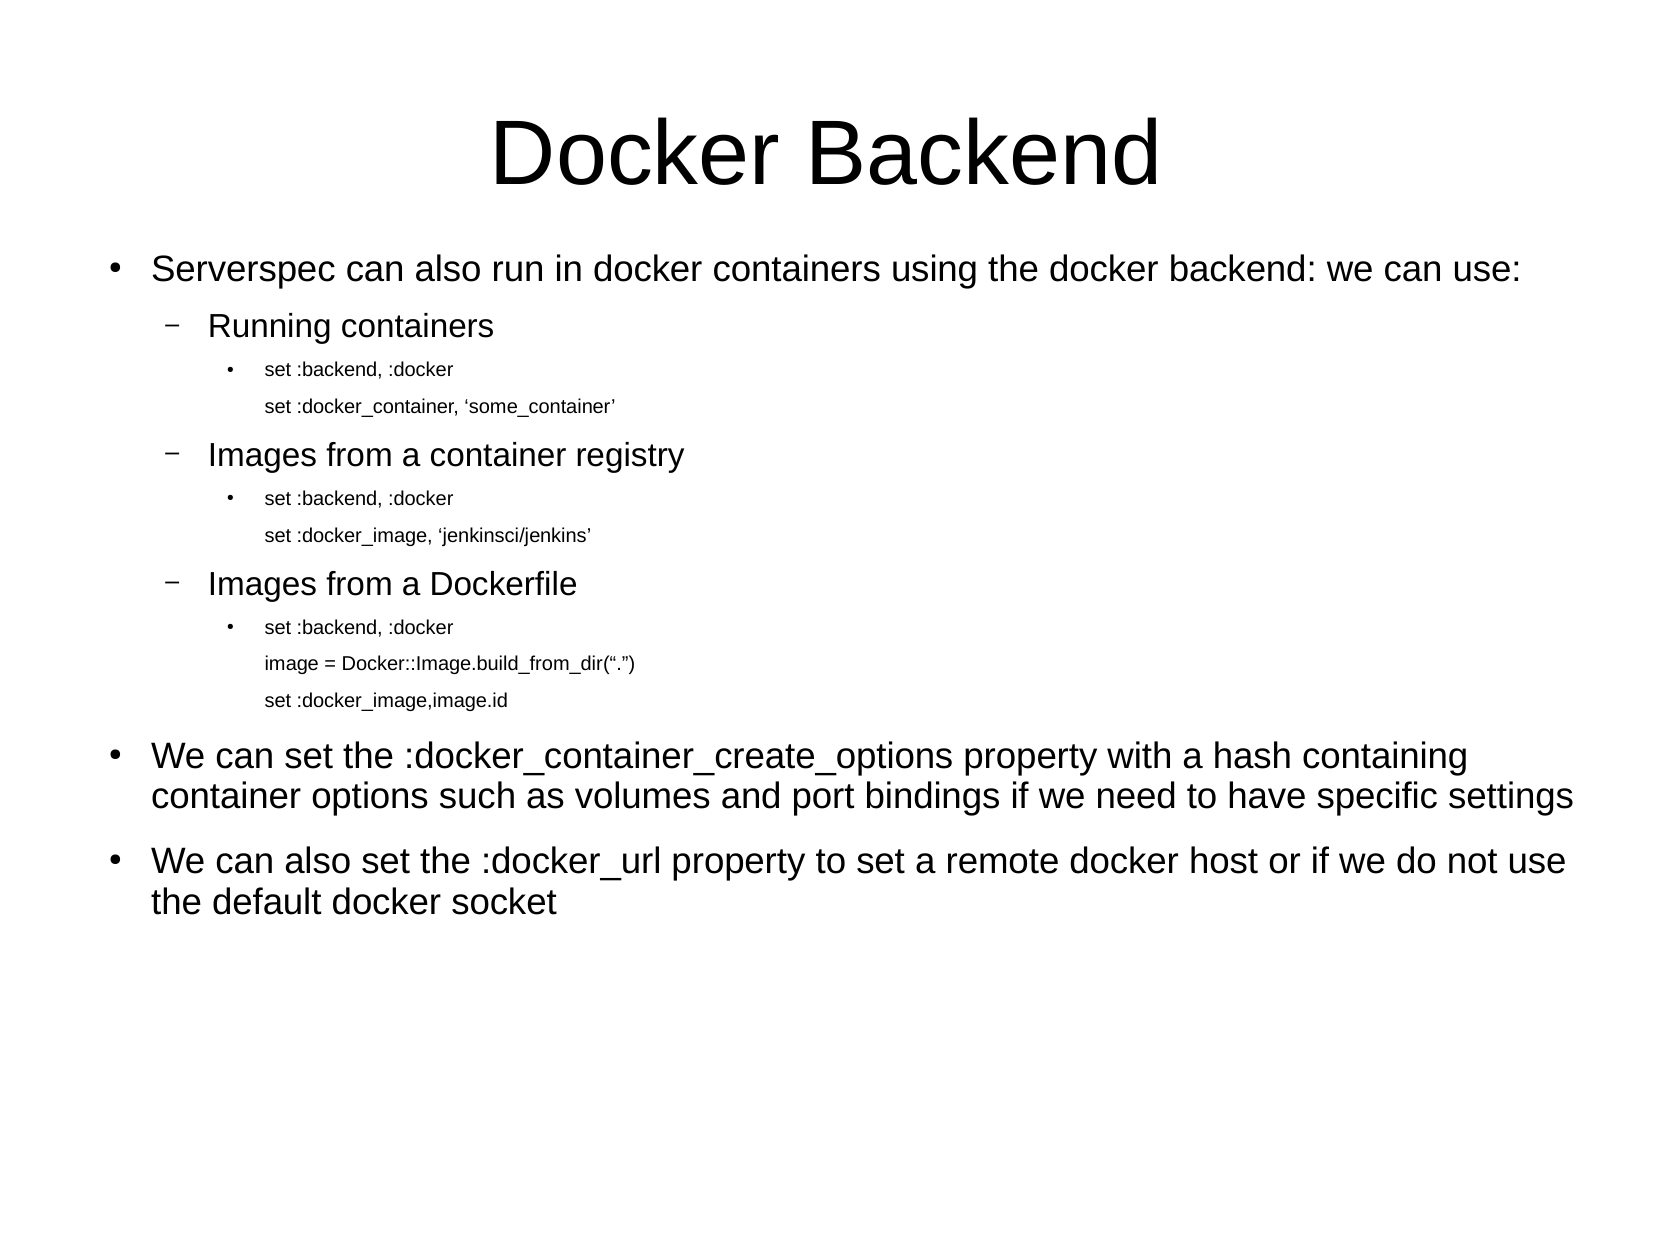

# Docker Backend
Serverspec can also run in docker containers using the docker backend: we can use:
Running containers
set :backend, :docker
set :docker_container, ‘some_container’
Images from a container registry
set :backend, :docker
set :docker_image, ‘jenkinsci/jenkins’
Images from a Dockerfile
set :backend, :docker
image = Docker::Image.build_from_dir(“.”)
set :docker_image,image.id
We can set the :docker_container_create_options property with a hash containing container options such as volumes and port bindings if we need to have specific settings
We can also set the :docker_url property to set a remote docker host or if we do not use the default docker socket